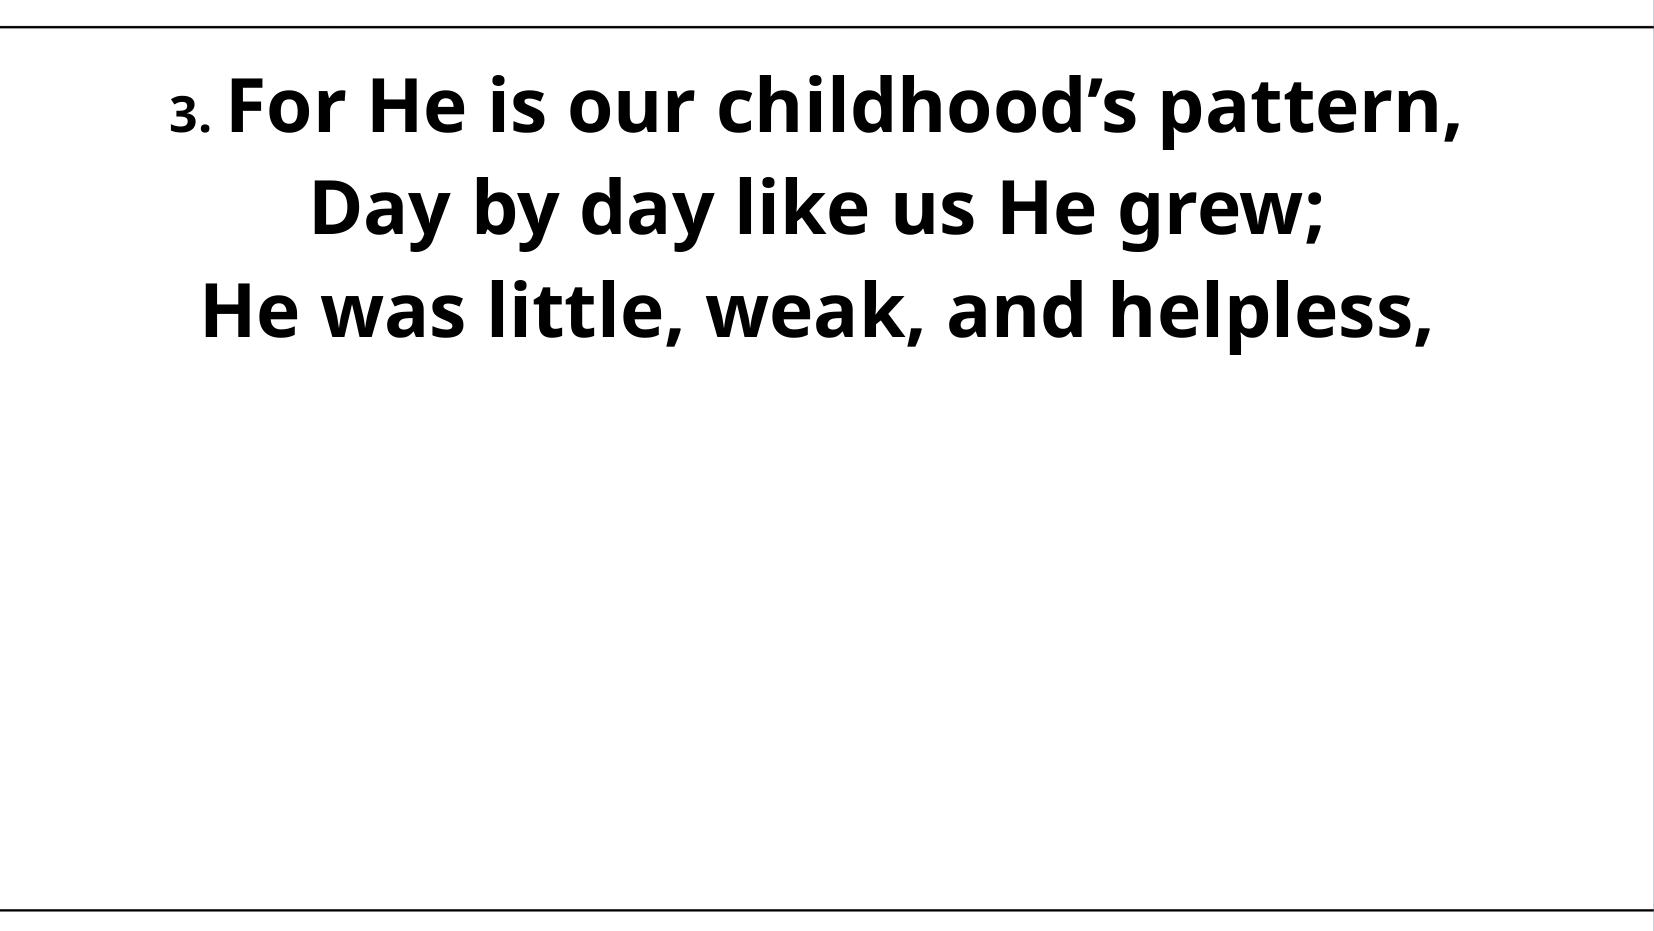

3. For He is our childhood’s pattern,
Day by day like us He grew;
He was little, weak, and helpless,